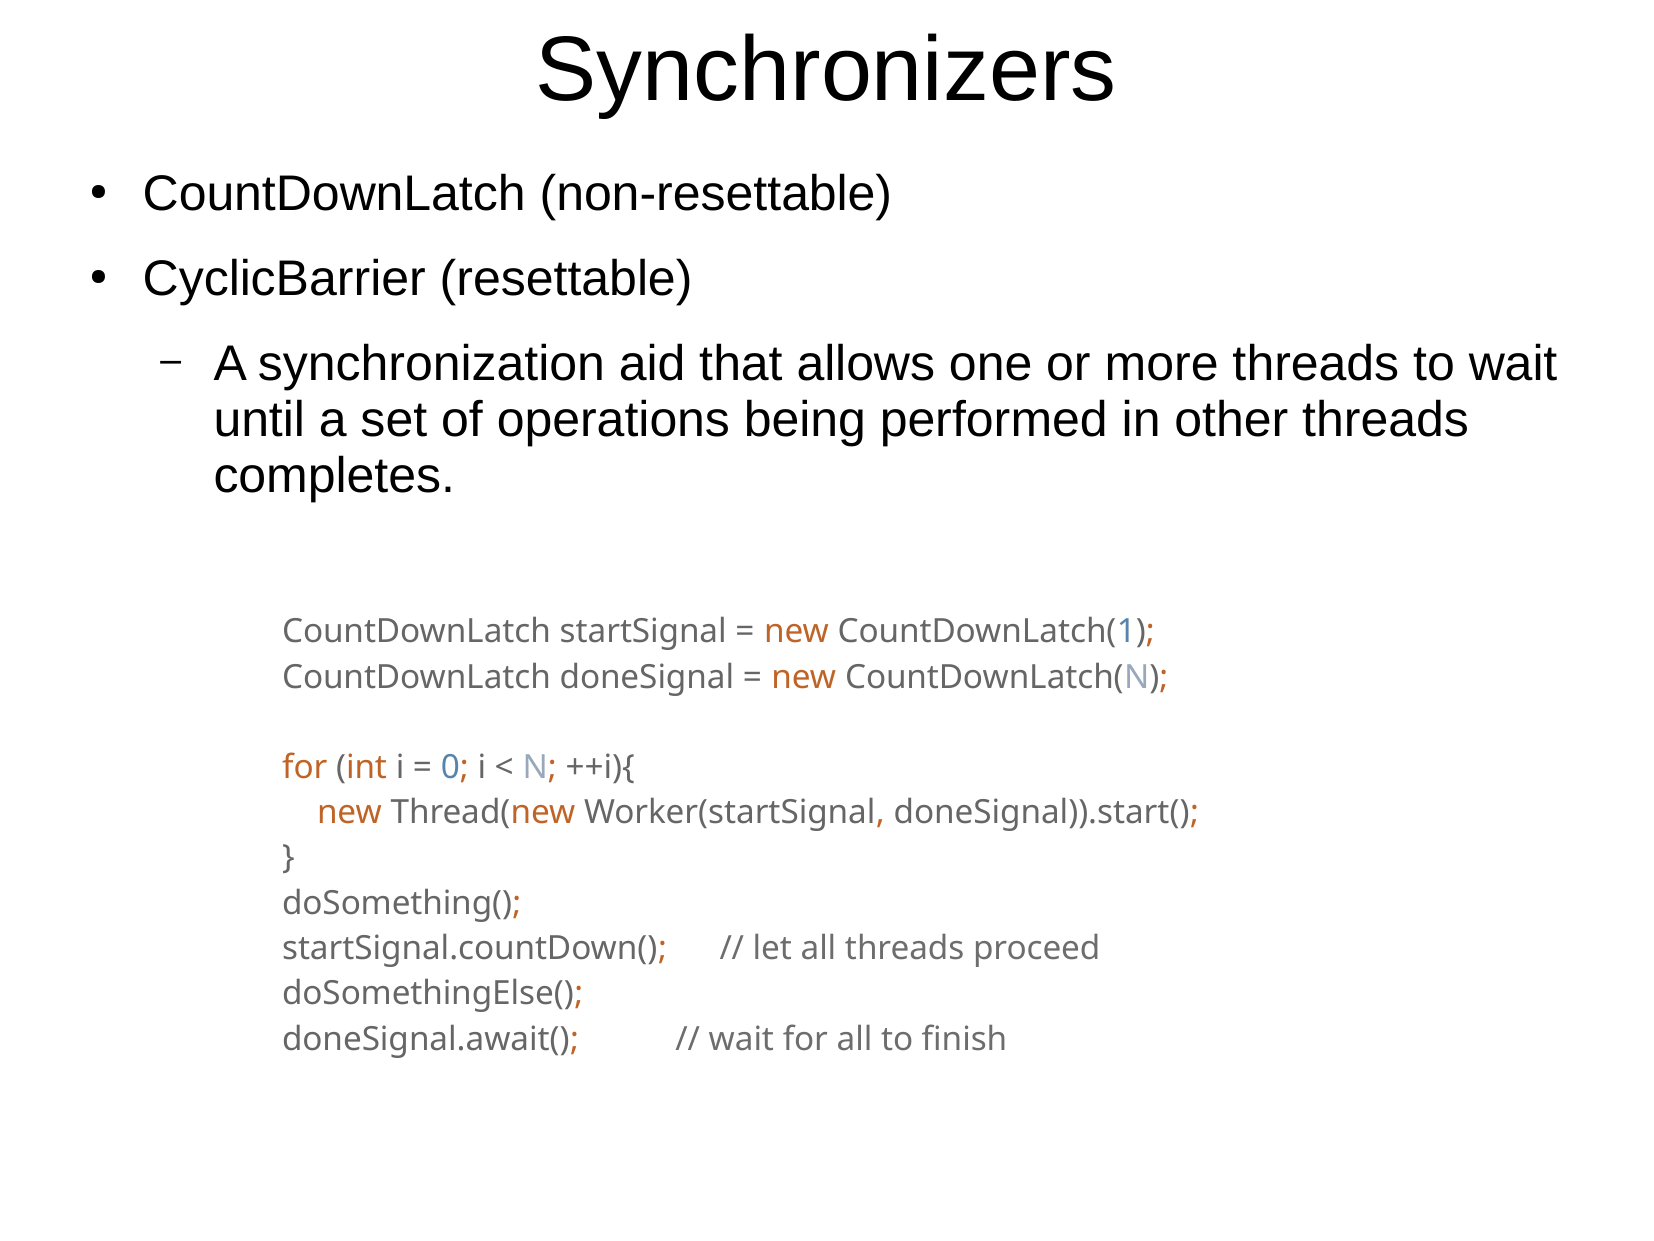

# Synchronizers
CountDownLatch (non-resettable)
CyclicBarrier (resettable)
A synchronization aid that allows one or more threads to wait until a set of operations being performed in other threads completes.
CountDownLatch startSignal = new CountDownLatch(1);
CountDownLatch doneSignal = new CountDownLatch(N);
for (int i = 0; i < N; ++i){
 new Thread(new Worker(startSignal, doneSignal)).start();
}
doSomething();
startSignal.countDown(); // let all threads proceed
doSomethingElse();
doneSignal.await(); // wait for all to finish